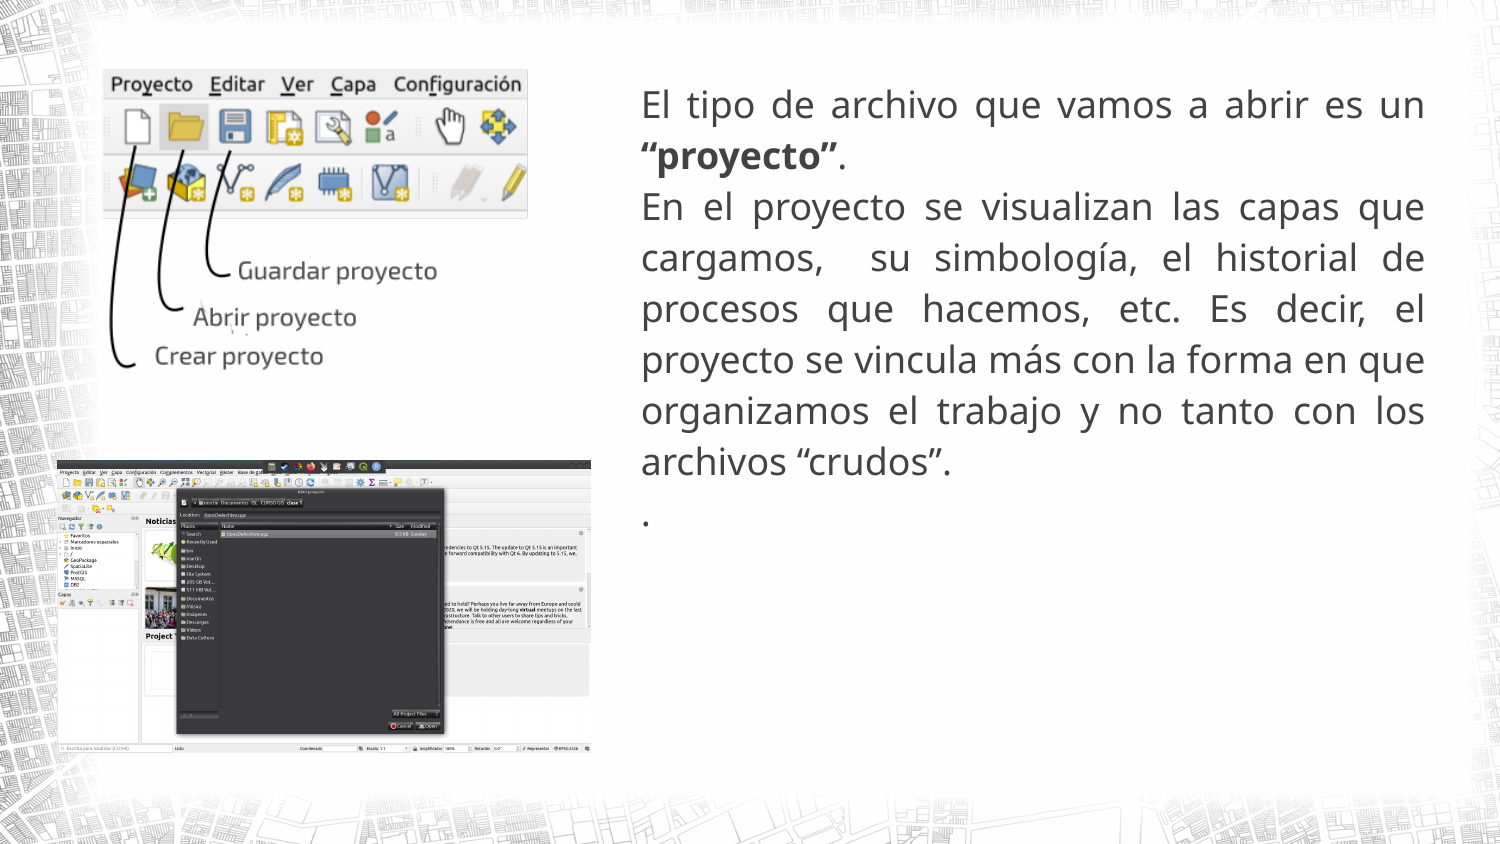

El tipo de archivo que vamos a abrir es un “proyecto”.
En el proyecto se visualizan las capas que cargamos, su simbología, el historial de procesos que hacemos, etc. Es decir, el proyecto se vincula más con la forma en que organizamos el trabajo y no tanto con los archivos “crudos”.
.